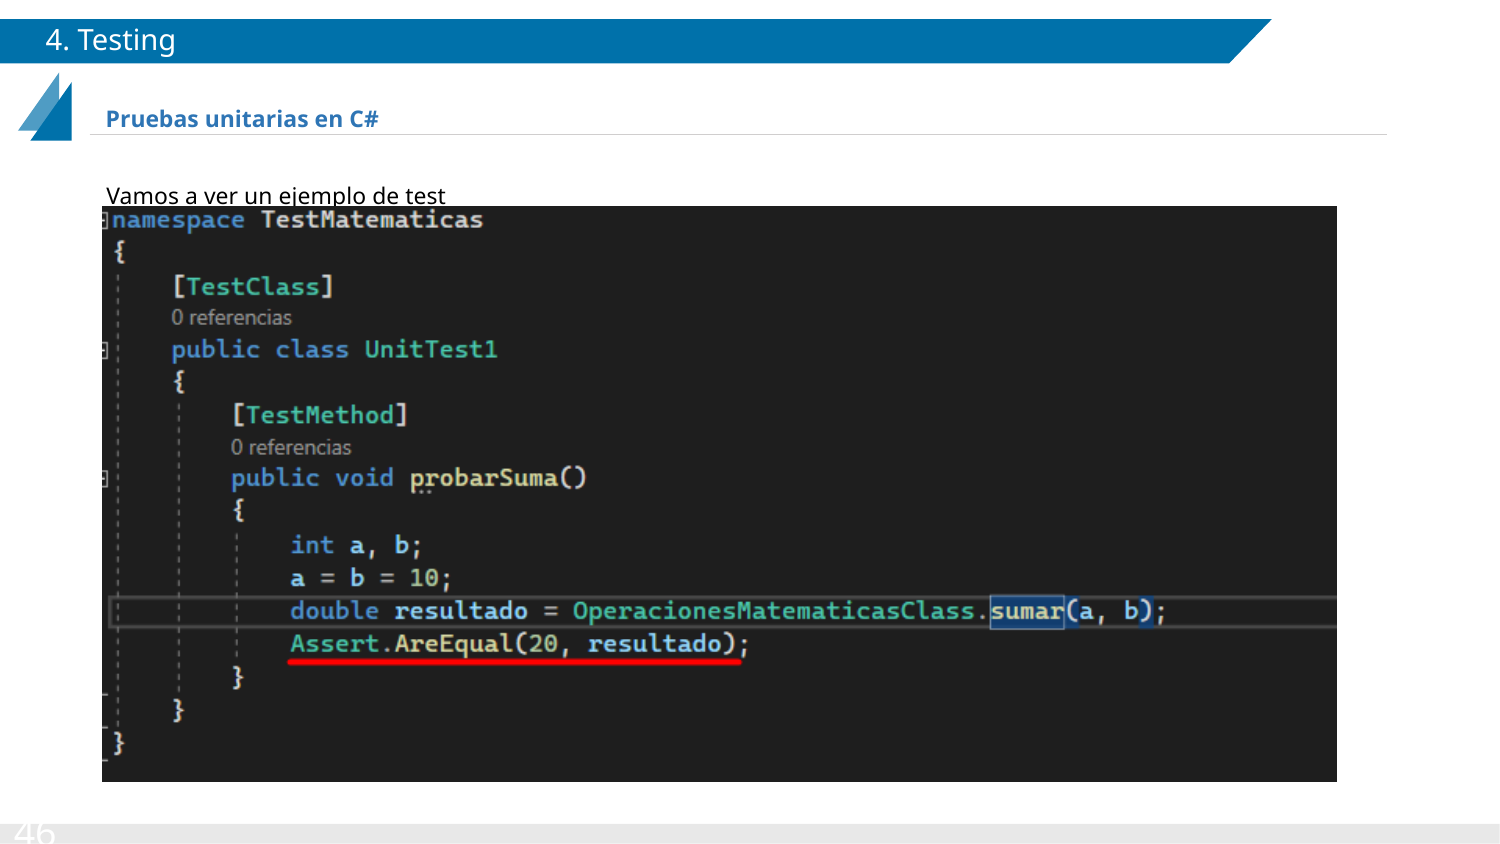

# 4. Testing
Pruebas unitarias en C#
Vamos a ver un ejemplo de test